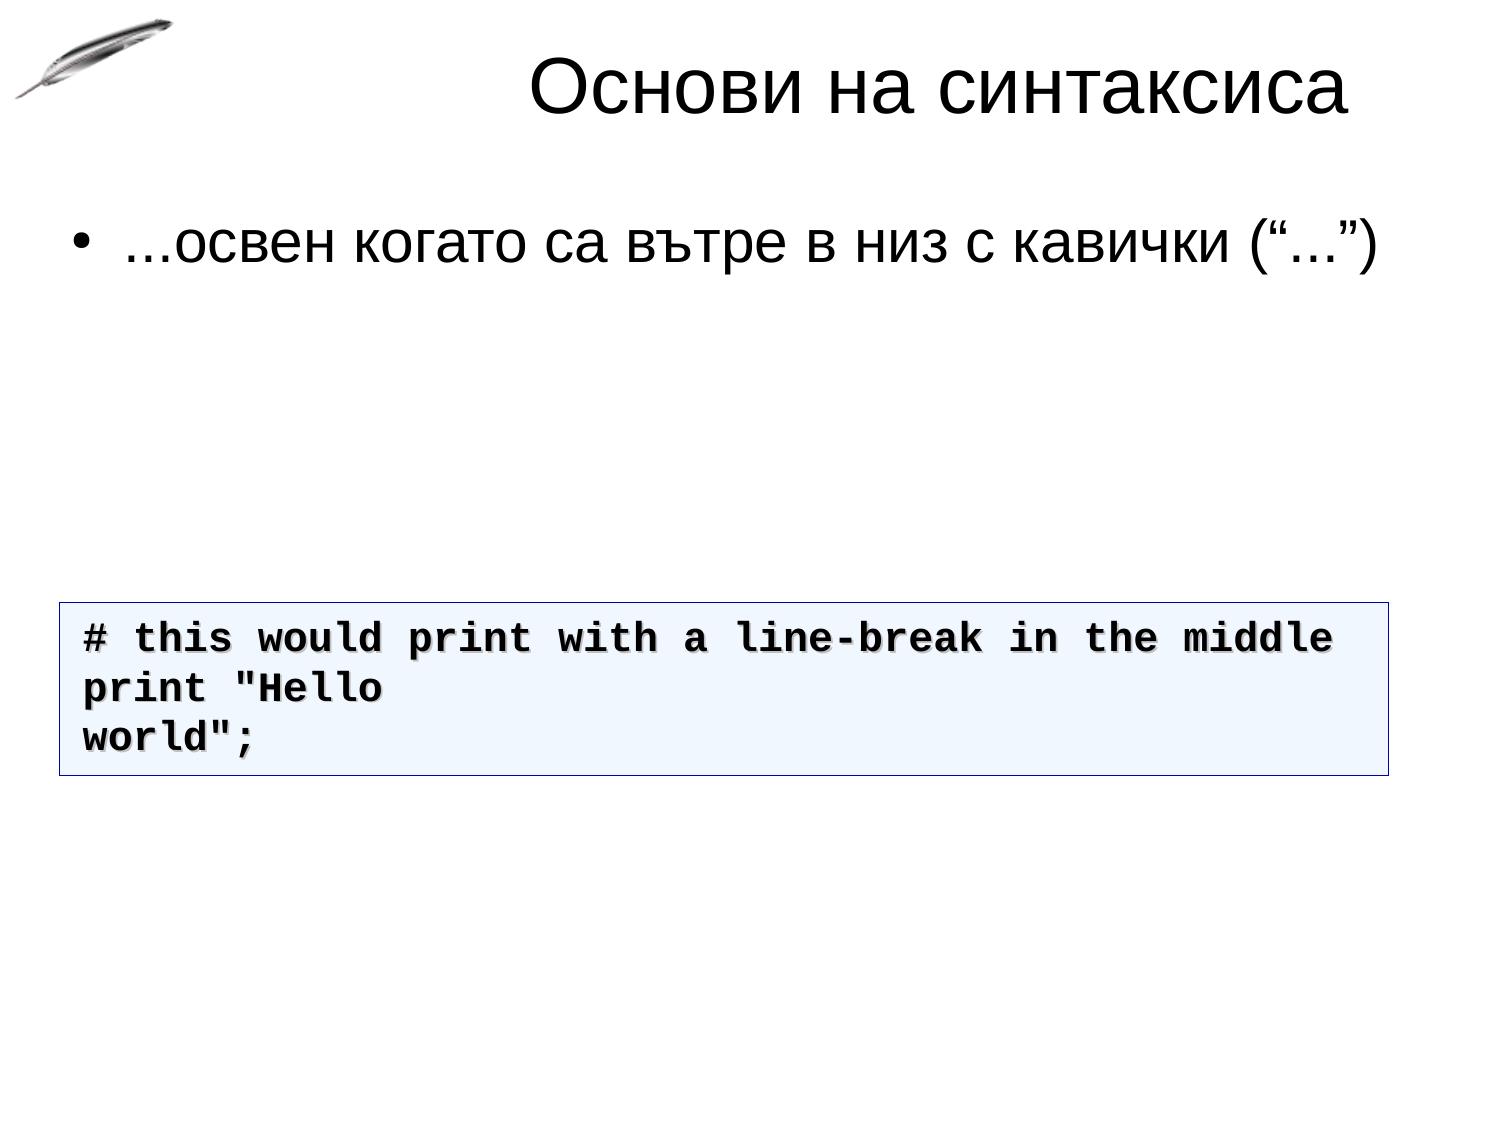

# Основи на синтаксиса
...освен когато са вътре в низ с кавички (“...”)
# this would print with a line-break in the middle
print "Hello
world";